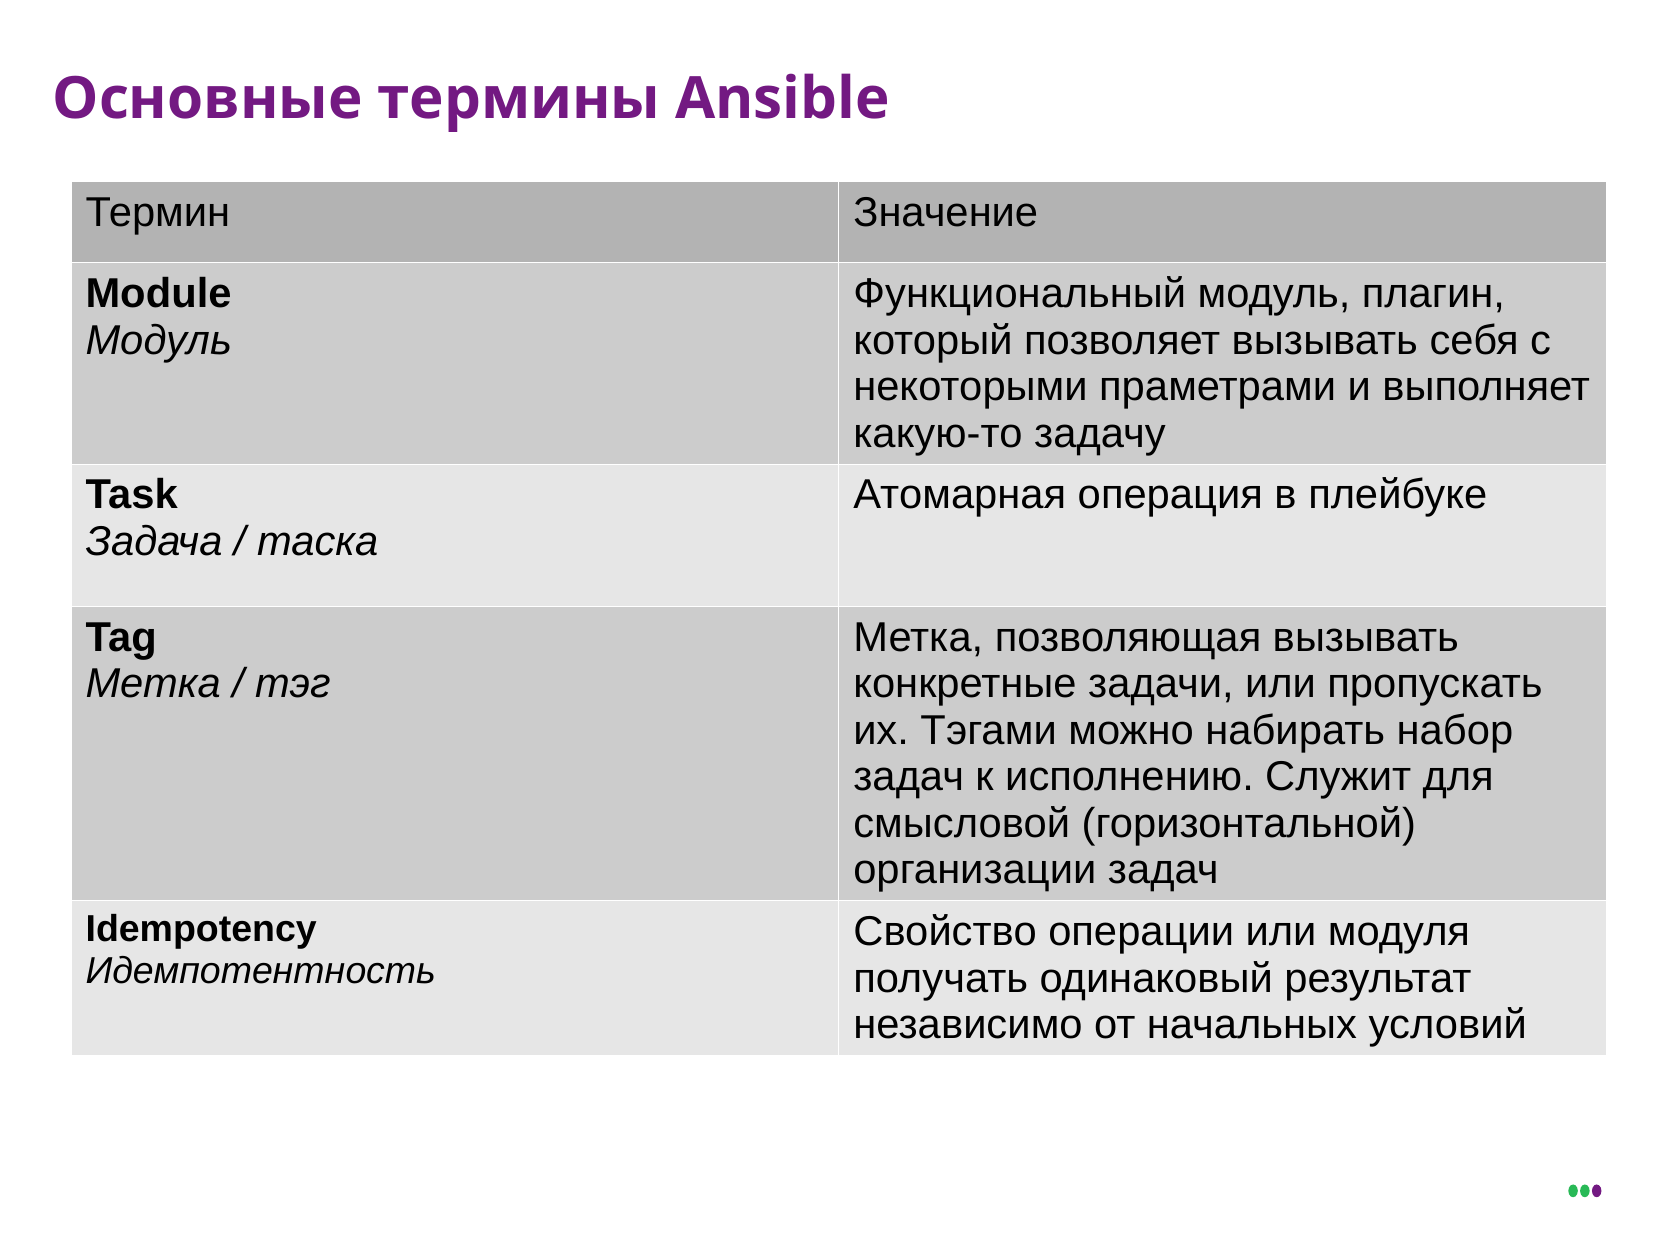

# Основные термины Ansible
| Термин | Значение |
| --- | --- |
| Module Модуль | Функциональный модуль, плагин, который позволяет вызывать себя с некоторыми праметрами и выполняет какую-то задачу |
| Task Задача / таска | Атомарная операция в плейбуке |
| Tag Метка / тэг | Метка, позволяющая вызывать конкретные задачи, или пропускать их. Тэгами можно набирать набор задач к исполнению. Служит для смысловой (горизонтальной) организации задач |
| Idempotency Идемпотентность | Свойство операции или модуля получать одинаковый результат независимо от начальных условий |